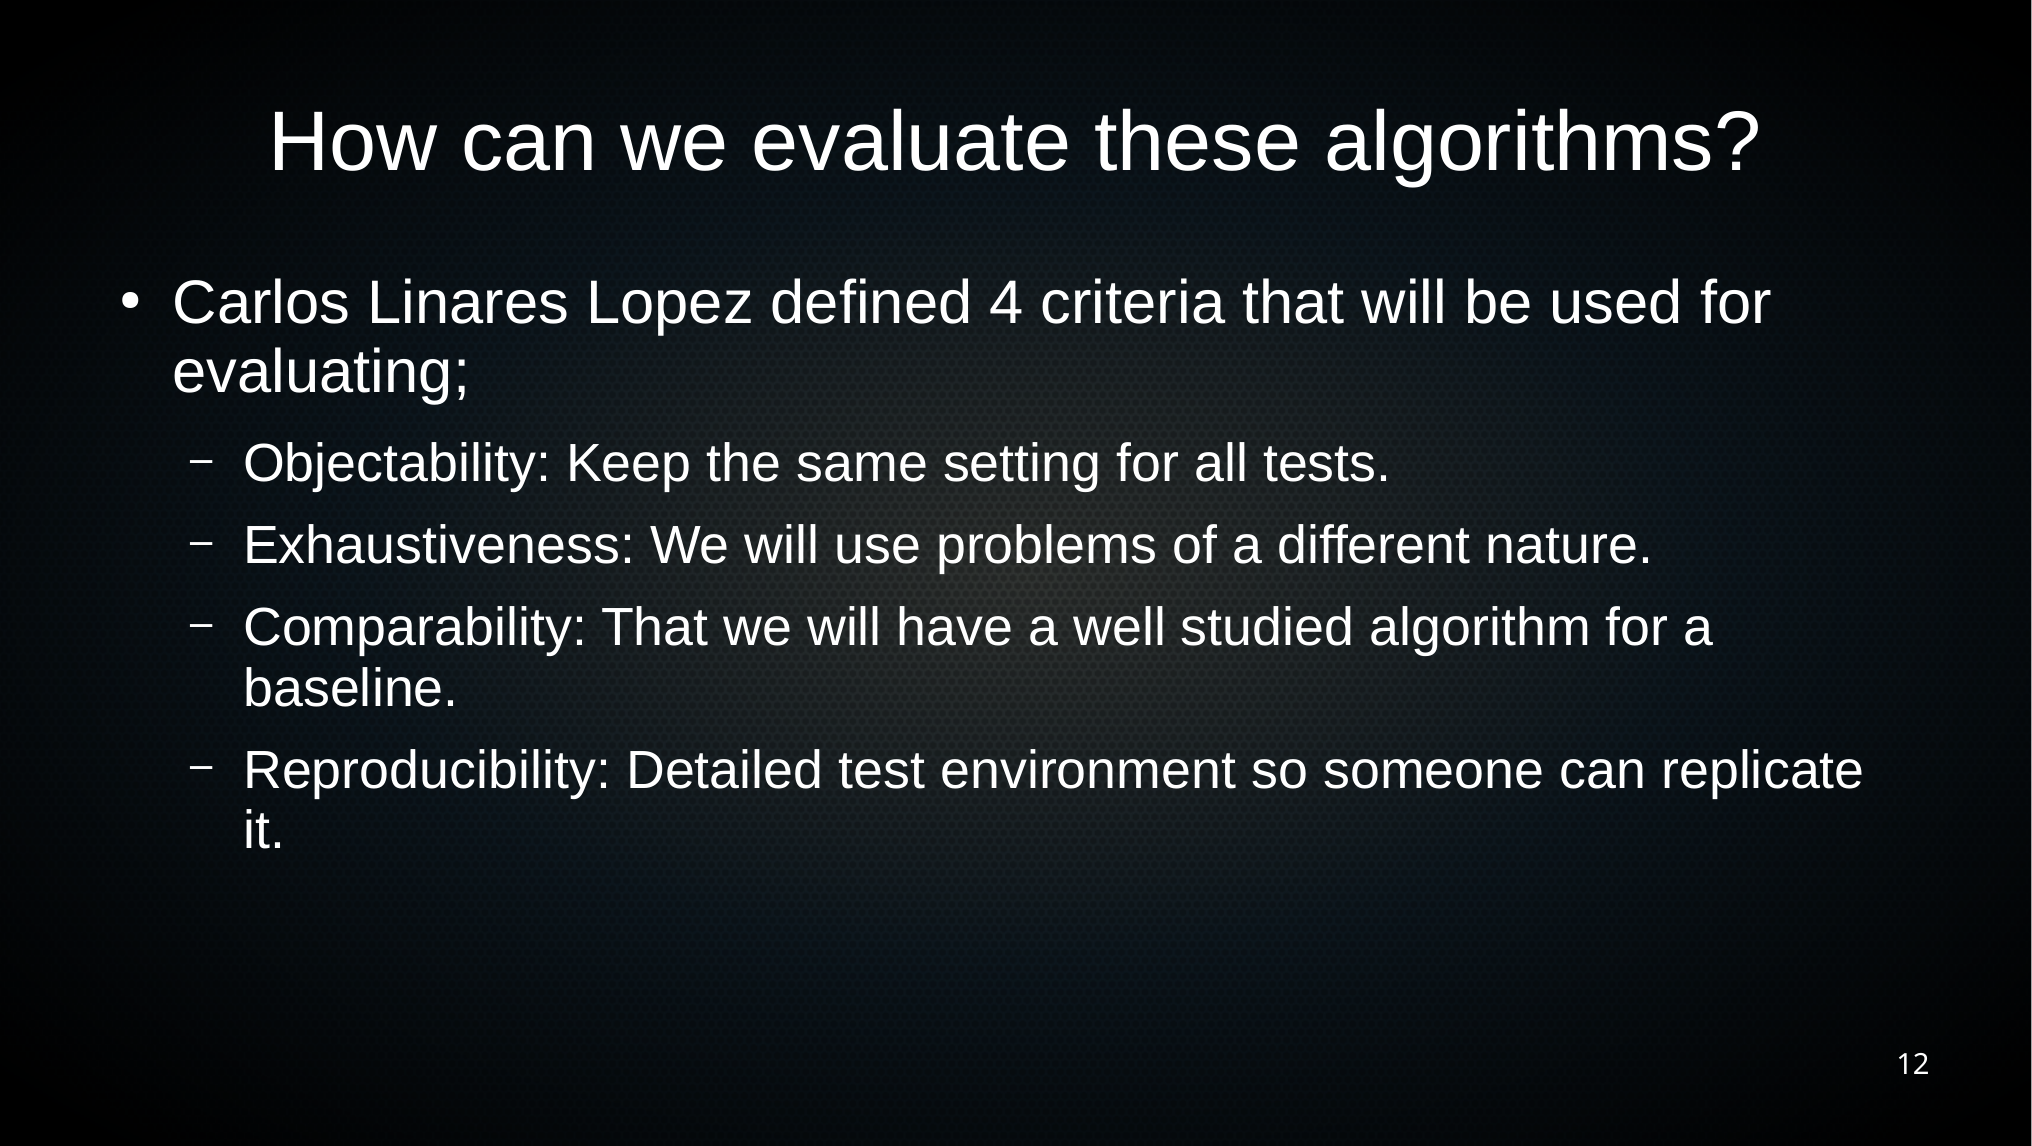

# How can we evaluate these algorithms?
Carlos Linares Lopez defined 4 criteria that will be used for evaluating;
Objectability: Keep the same setting for all tests.
Exhaustiveness: We will use problems of a different nature.
Comparability: That we will have a well studied algorithm for a baseline.
Reproducibility: Detailed test environment so someone can replicate it.
12